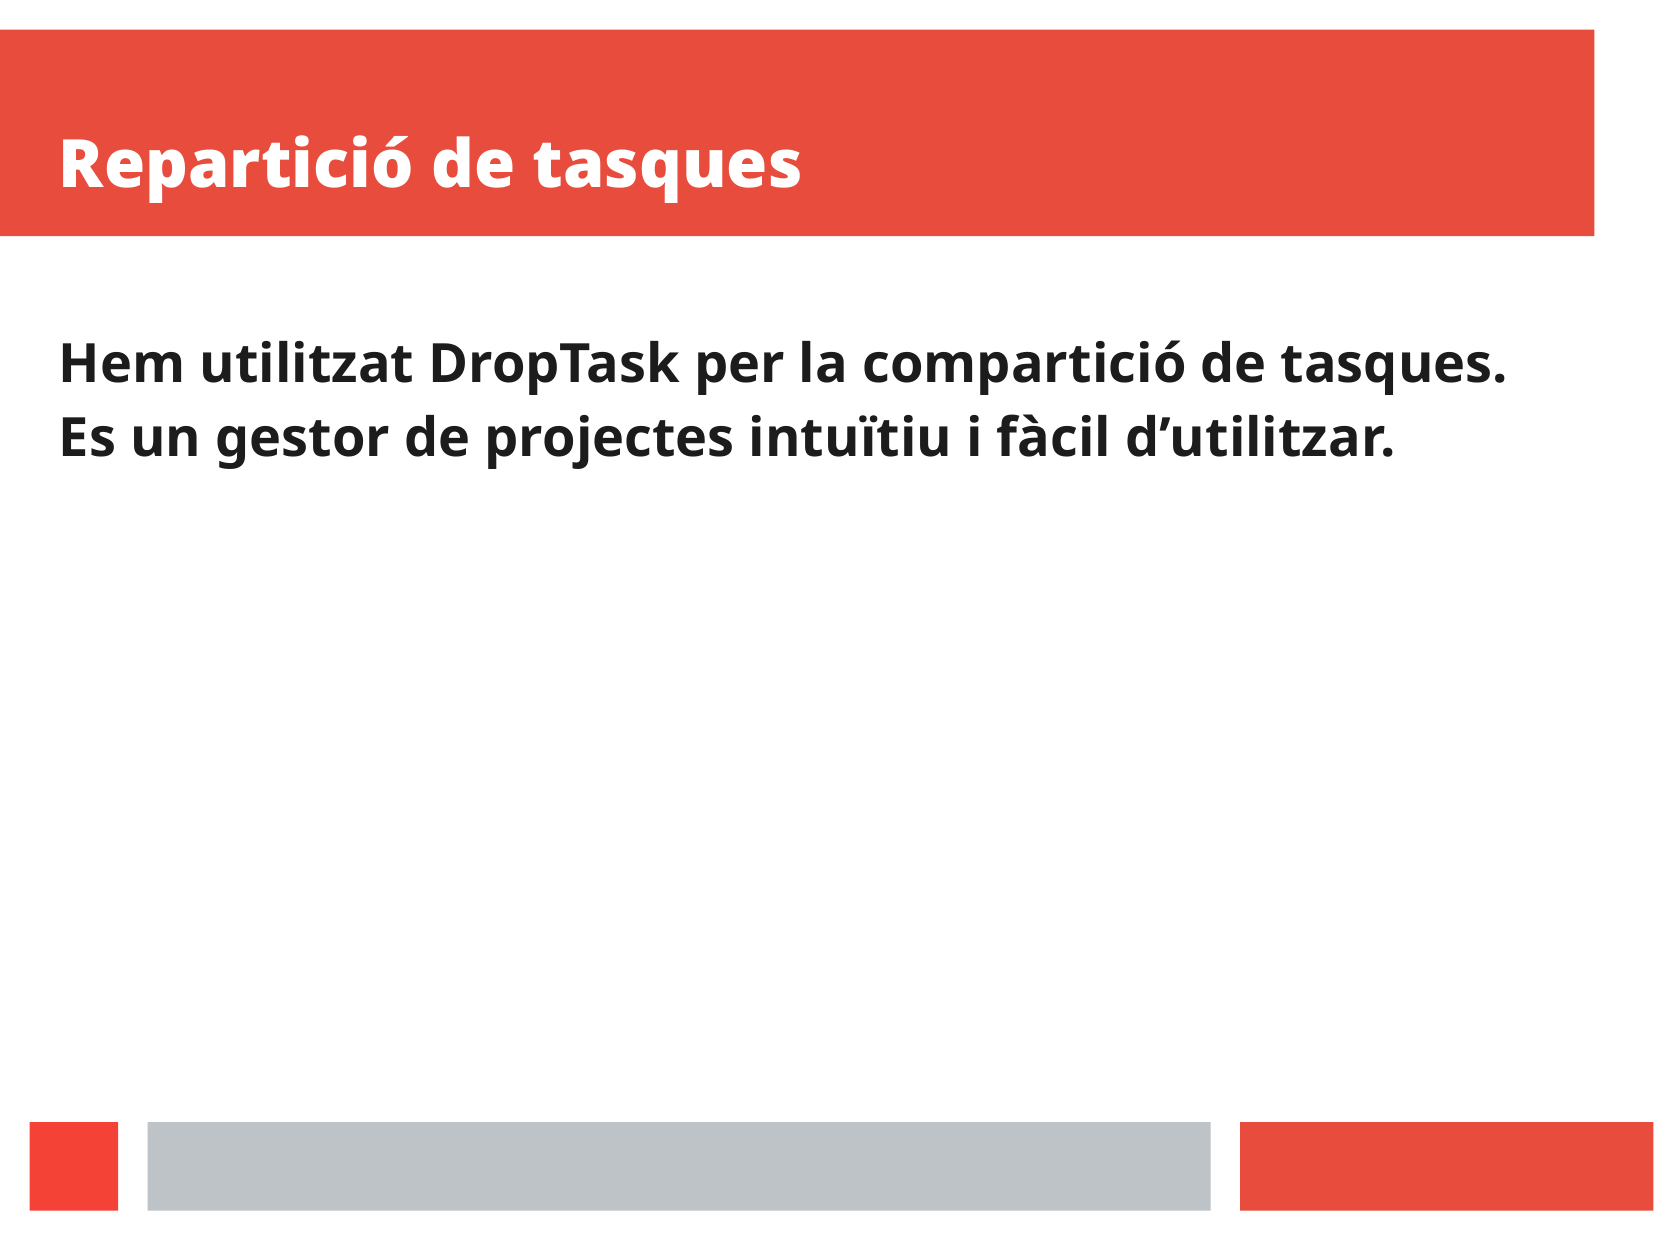

# Repartició de tasques
Hem utilitzat DropTask per la compartició de tasques. Es un gestor de projectes intuïtiu i fàcil d’utilitzar.